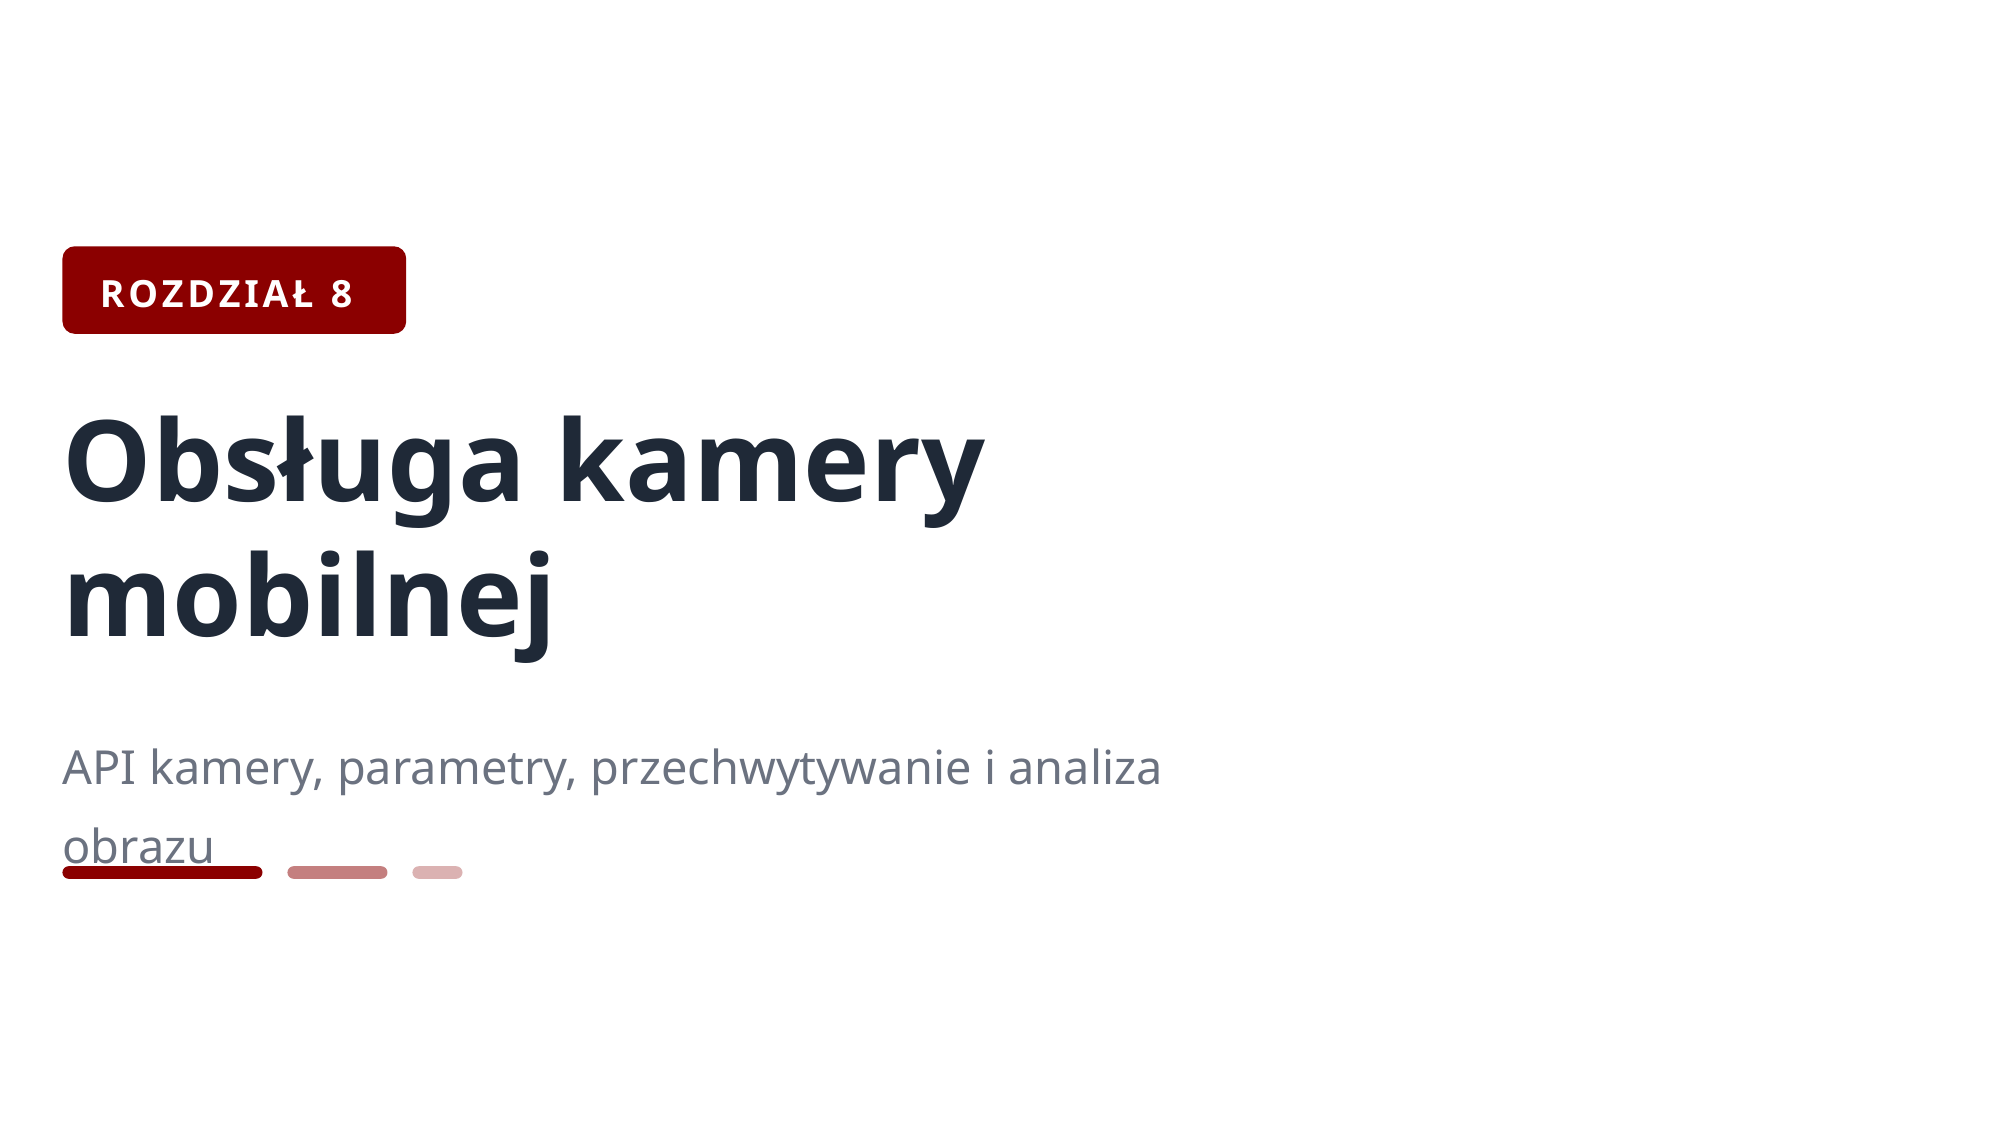

ROZDZIAŁ 8
Obsługa kamery
mobilnej
API kamery, parametry, przechwytywanie i analiza obrazu